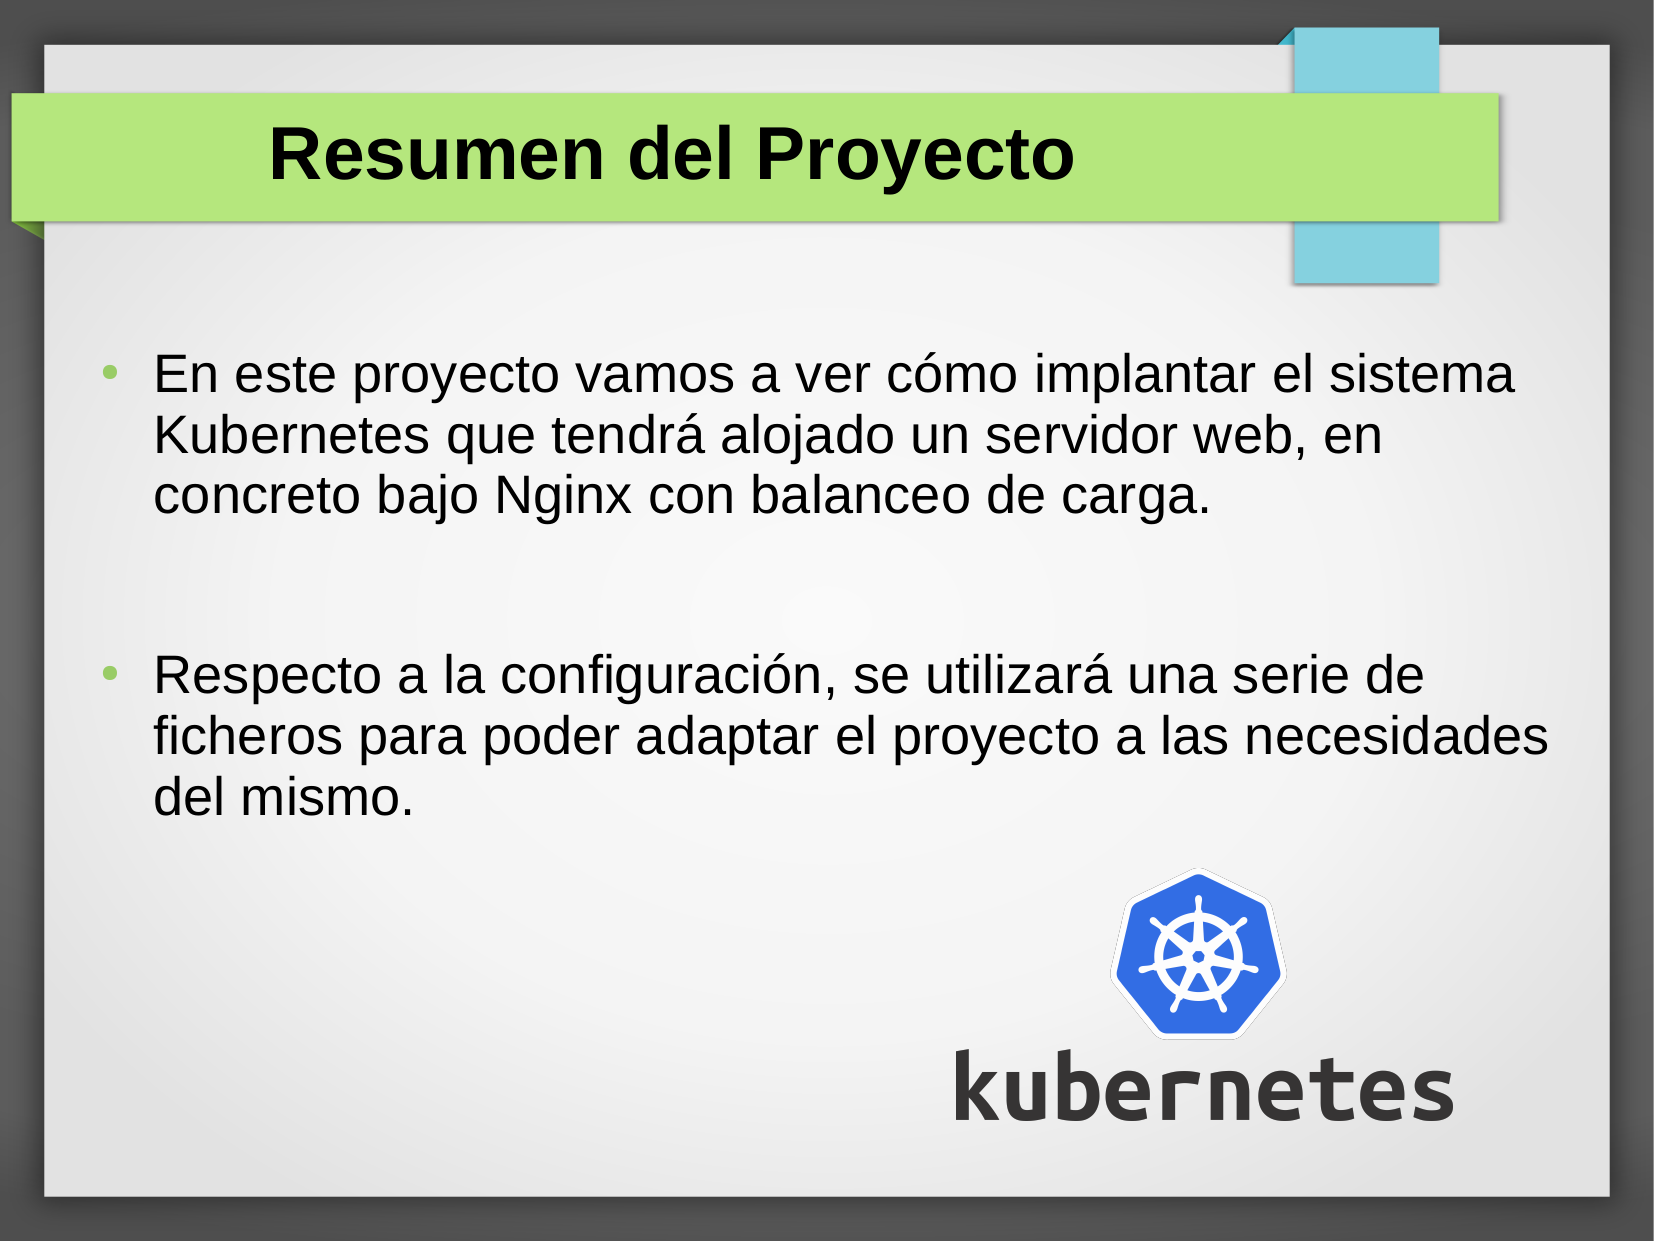

# Resumen del Proyecto
En este proyecto vamos a ver cómo implantar el sistema Kubernetes que tendrá alojado un servidor web, en concreto bajo Nginx con balanceo de carga.
Respecto a la configuración, se utilizará una serie de ficheros para poder adaptar el proyecto a las necesidades del mismo.